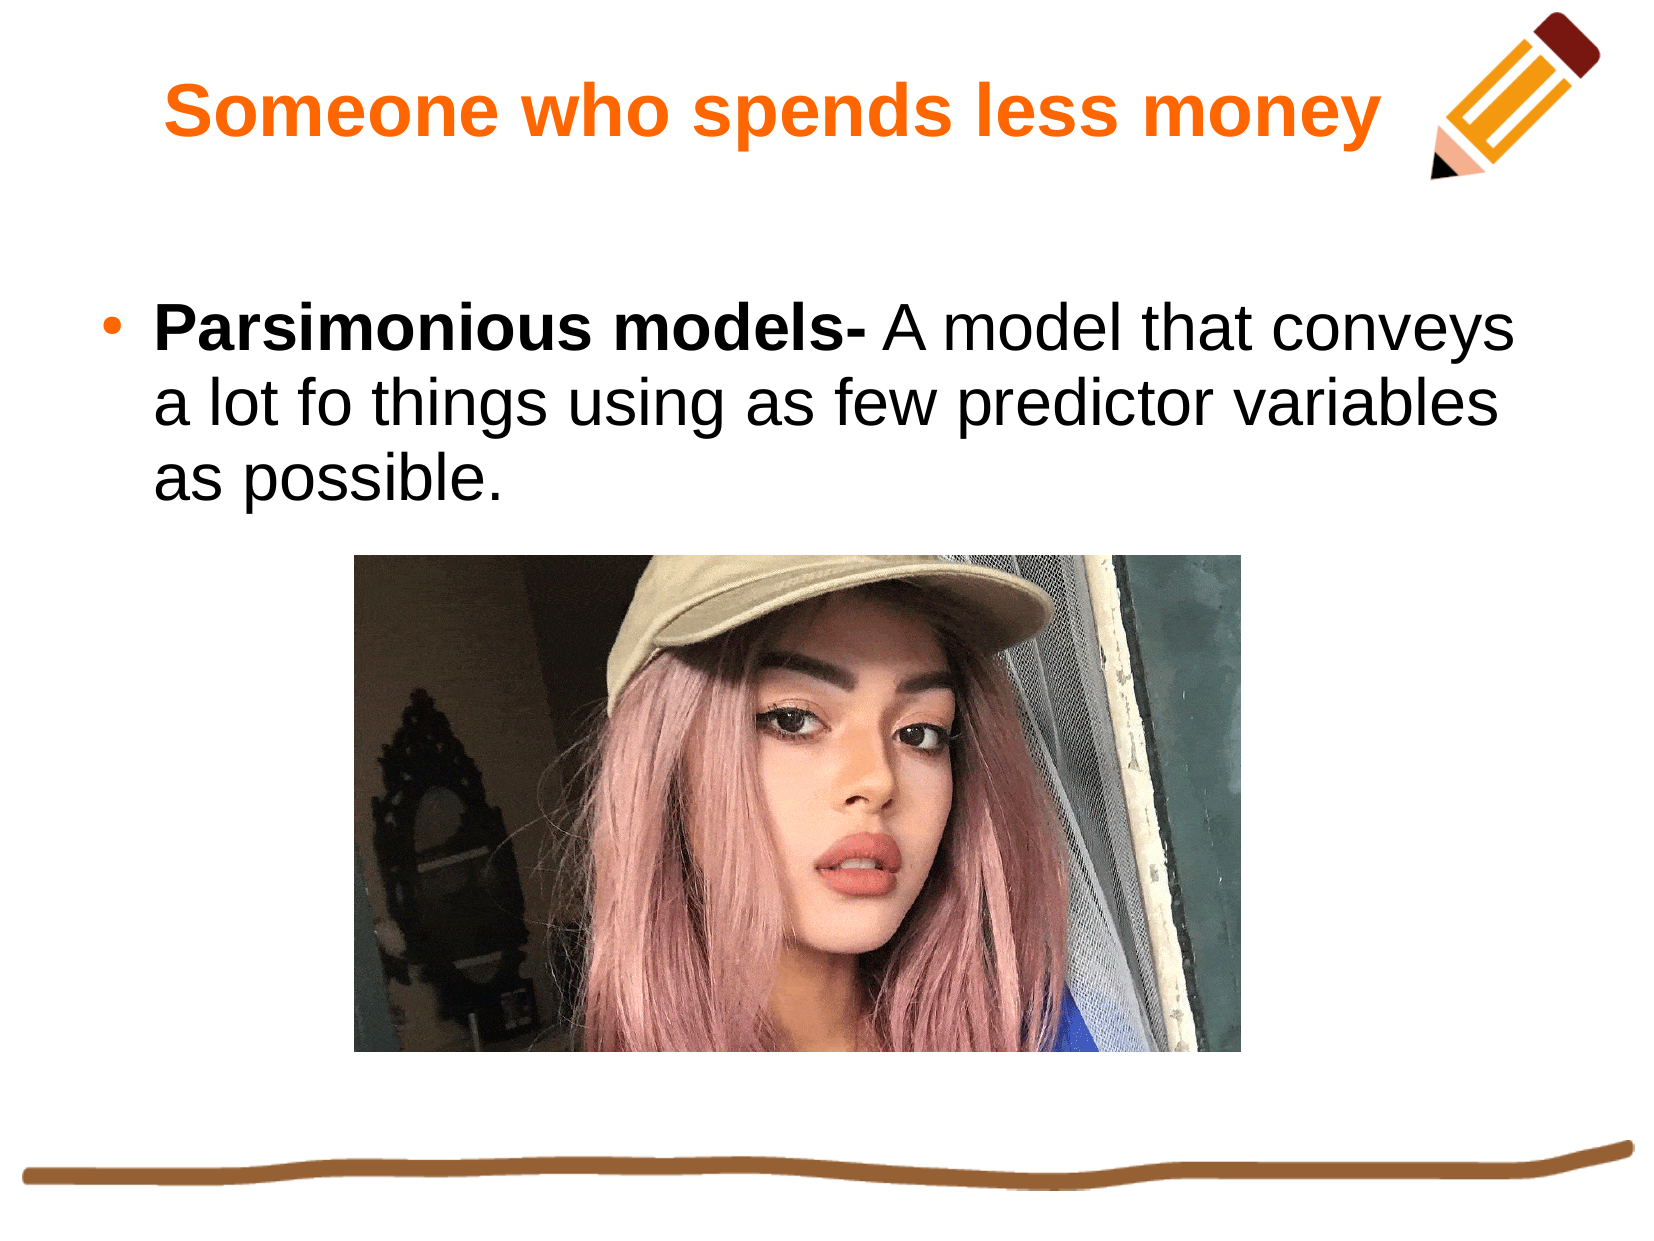

# Someone who spends less money
Parsimonious models- A model that conveys a lot fo things using as few predictor variables as possible.